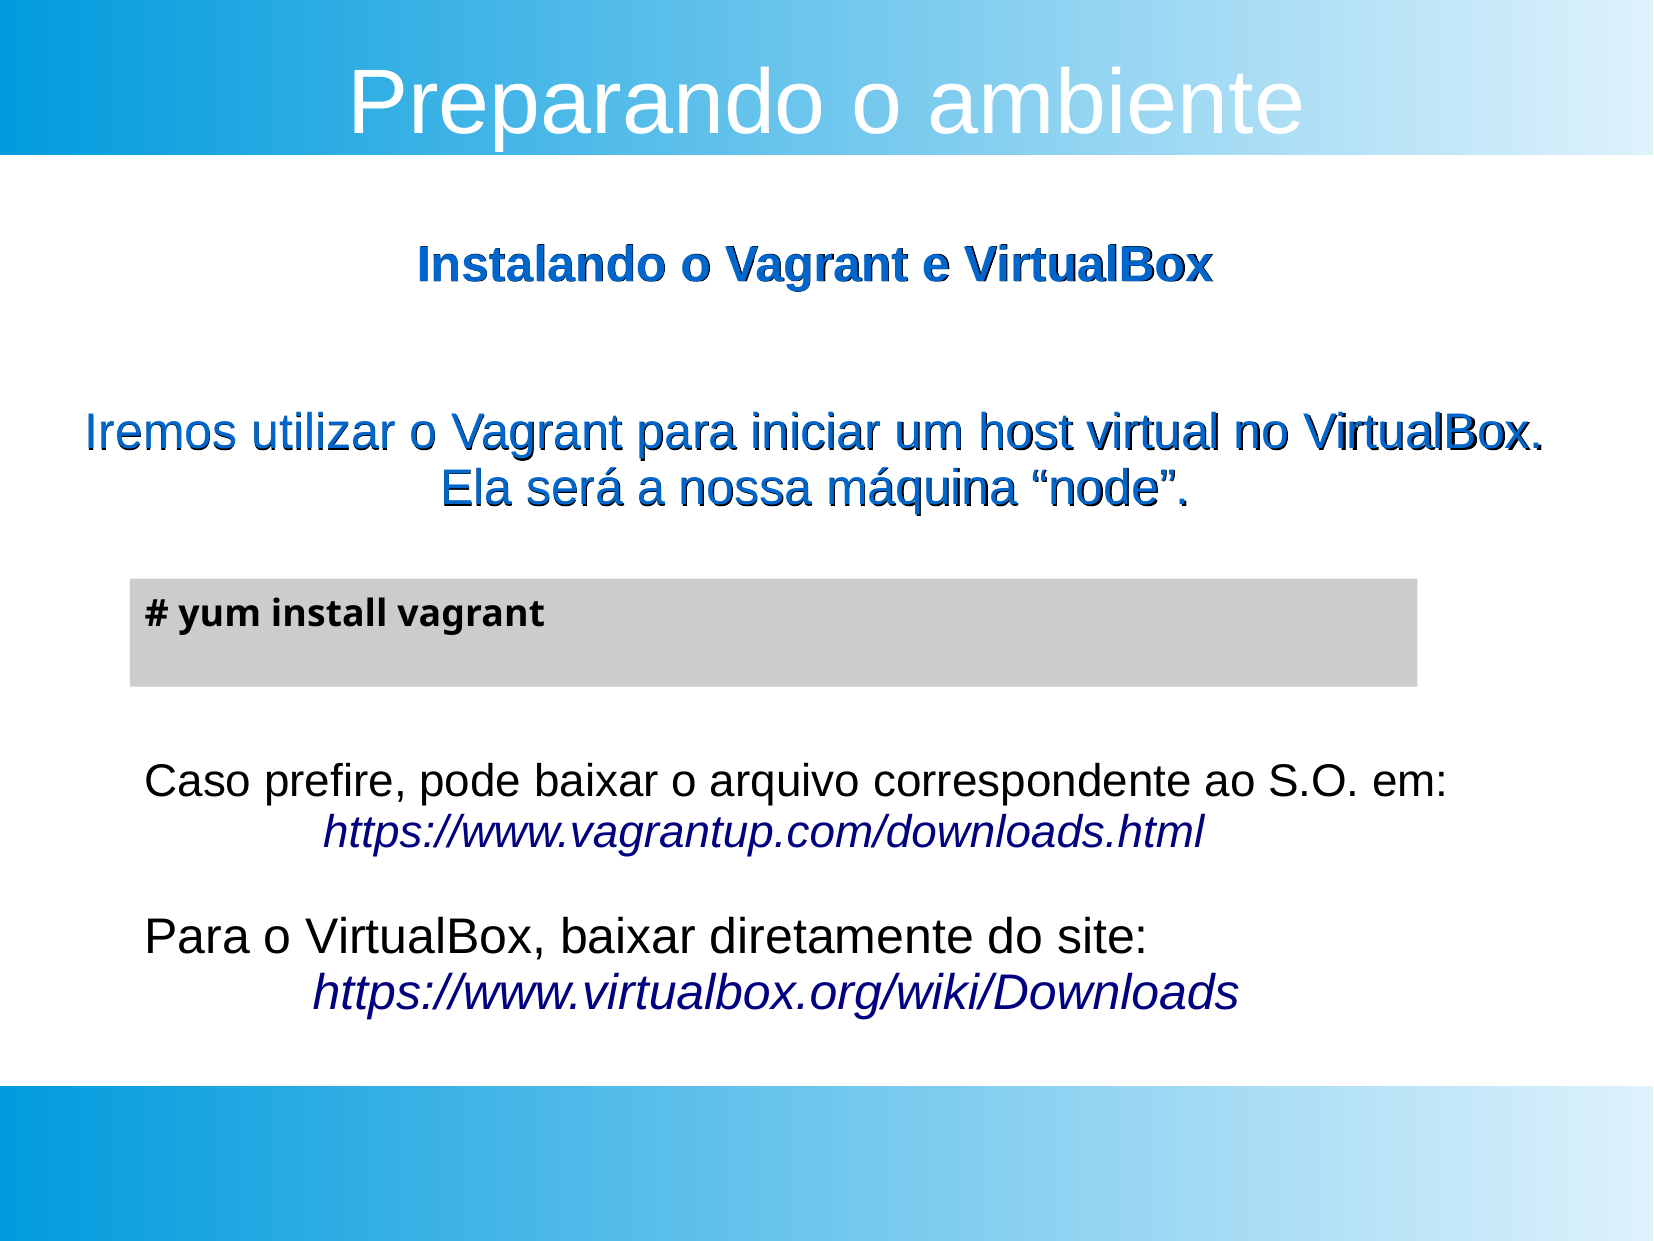

# Preparando o ambiente
Instalando o Vagrant e VirtualBox
Iremos utilizar o Vagrant para iniciar um host virtual no VirtualBox. Ela será a nossa máquina “node”.
# yum install vagrant
Caso prefire, pode baixar o arquivo correspondente ao S.O. em:
 https://www.vagrantup.com/downloads.html
Para o VirtualBox, baixar diretamente do site:
 https://www.virtualbox.org/wiki/Downloads